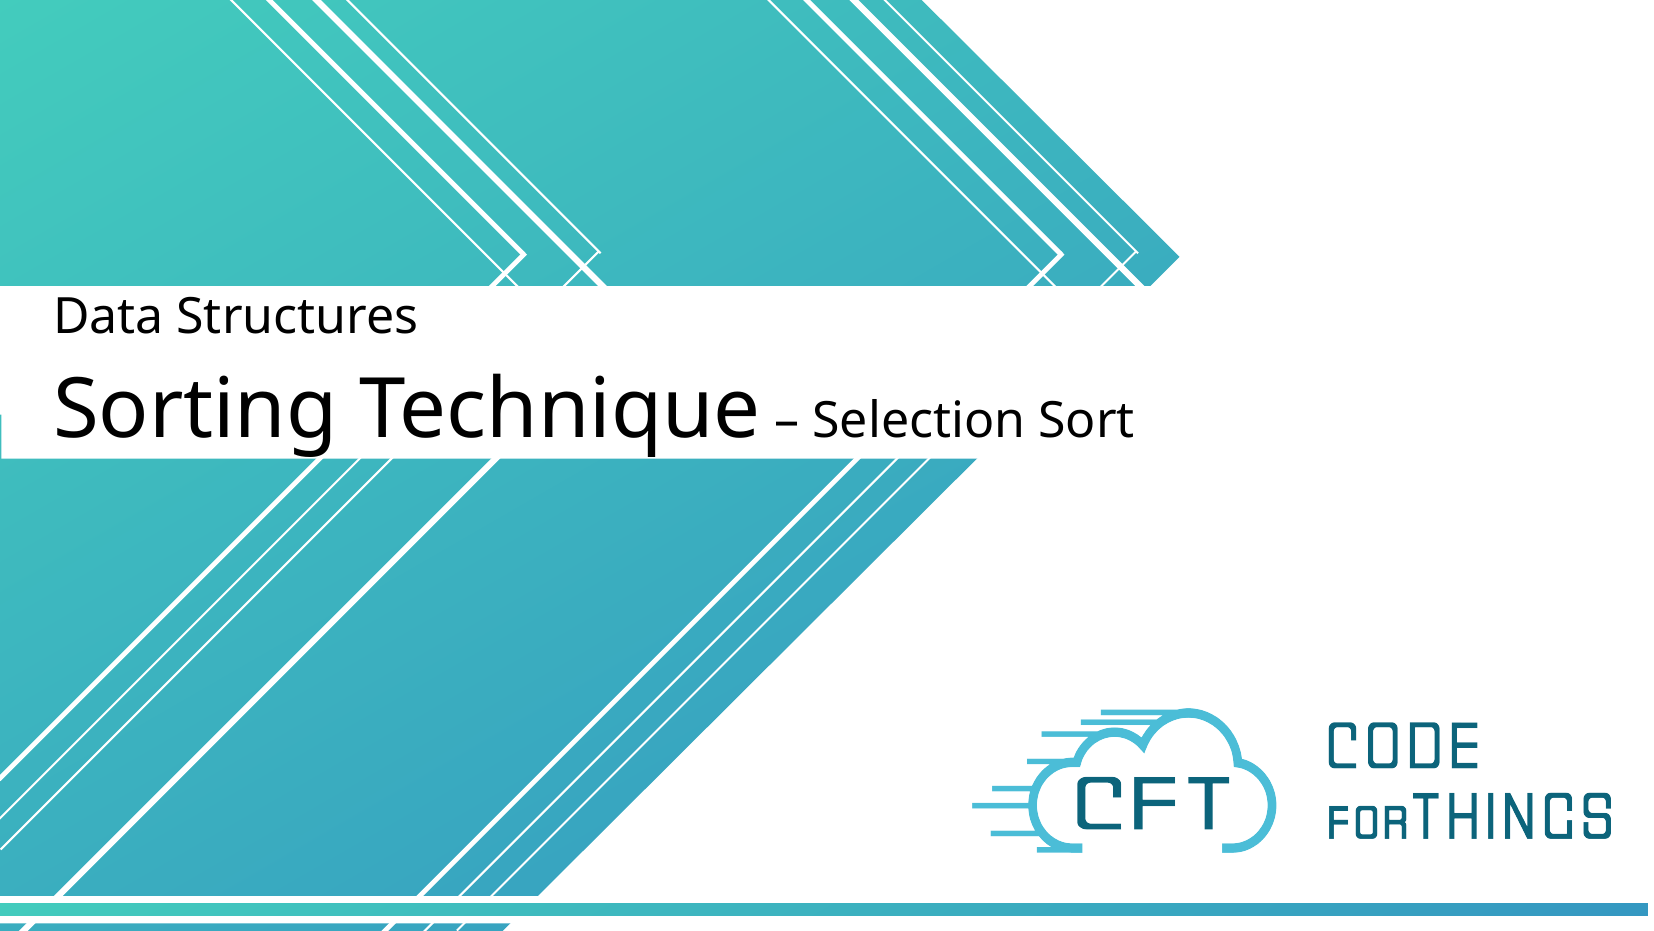

# Data Structures Sorting Technique – Selection Sort